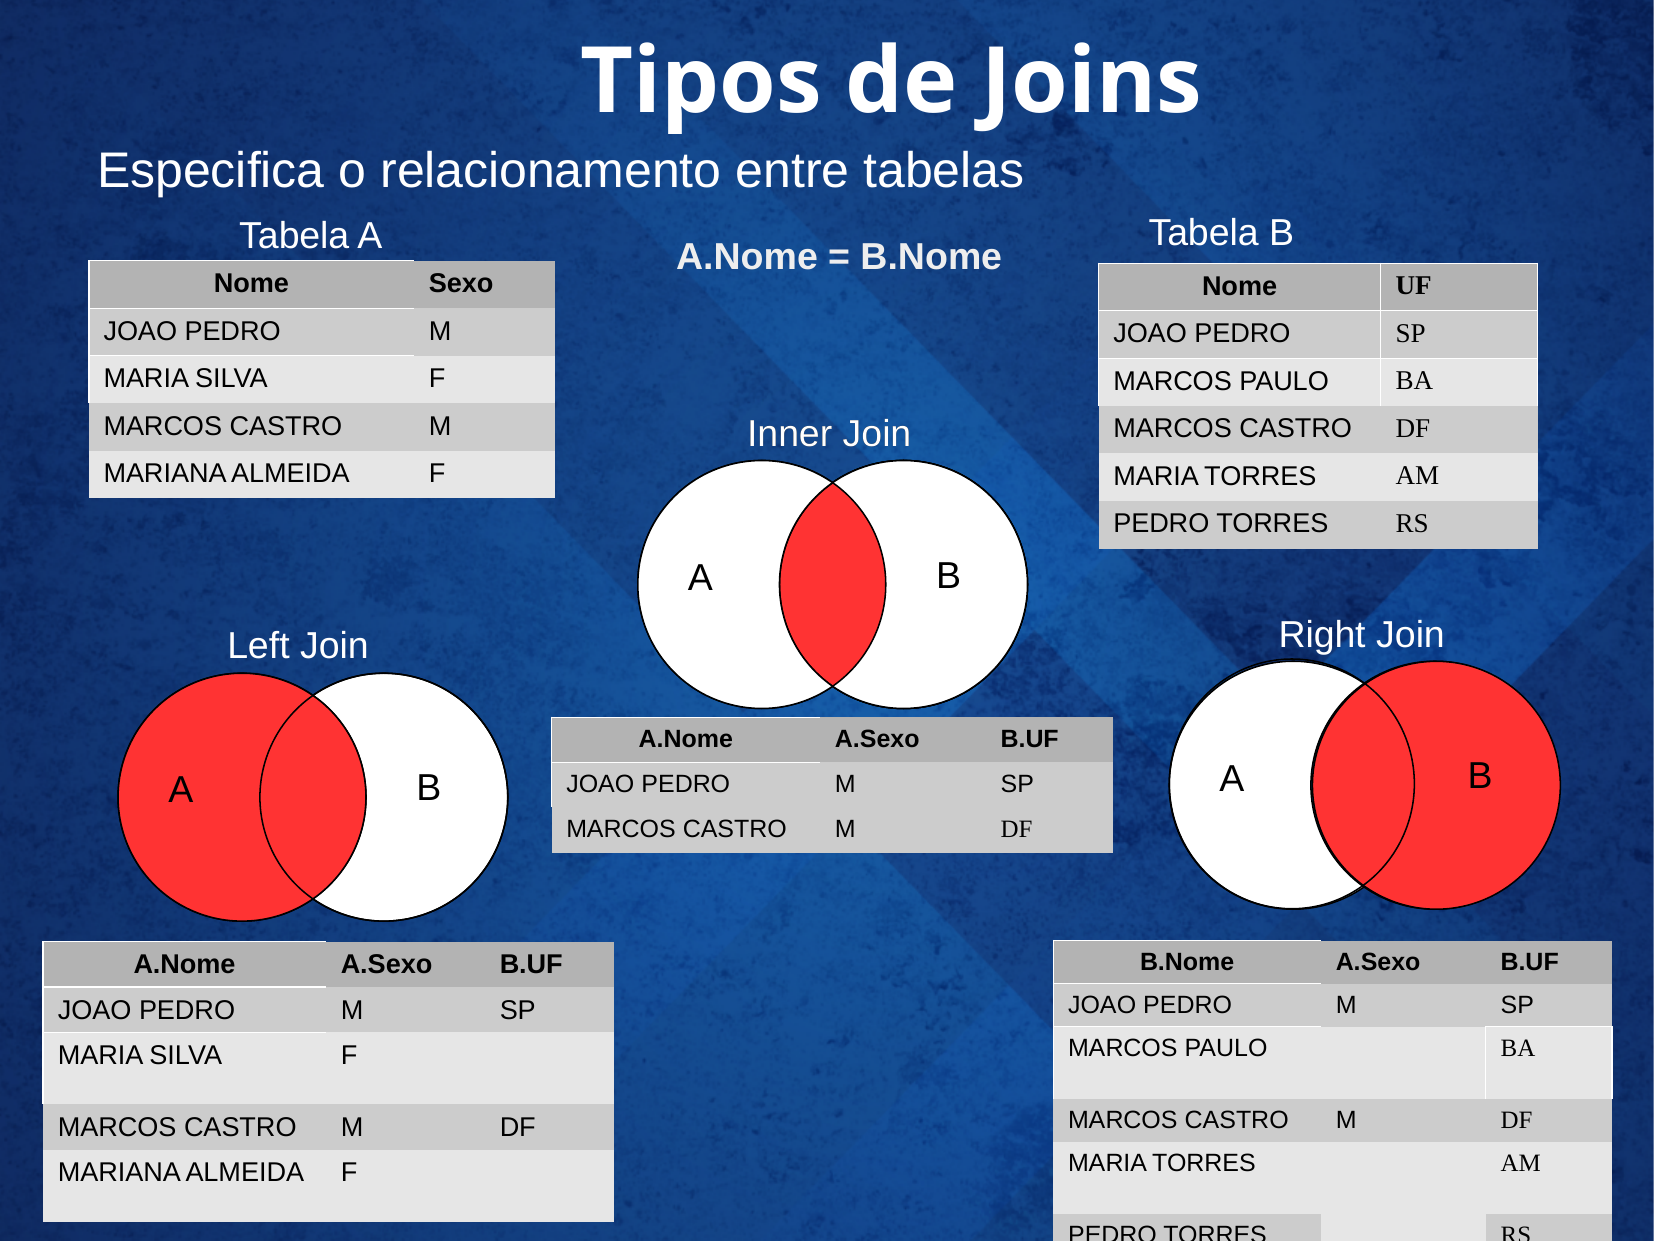

Tipos de Joins
Especifica o relacionamento entre tabelas
Tabela B
Tabela A
A.Nome = B.Nome
| Nome | Sexo |
| --- | --- |
| JOAO PEDRO | M |
| MARIA SILVA | F |
| MARCOS CASTRO | M |
| MARIANA ALMEIDA | F |
| Nome | UF |
| --- | --- |
| JOAO PEDRO | SP |
| MARCOS PAULO | BA |
| MARCOS CASTRO | DF |
| MARIA TORRES | AM |
| PEDRO TORRES | RS |
Inner Join
Inner Join
B
A
B
A
Right Join
Left Join
| A.Nome | A.Sexo | B.UF |
| --- | --- | --- |
| JOAO PEDRO | M | SP |
| MARCOS CASTRO | M | DF |
B
A
B
A
| B.Nome | A.Sexo | B.UF |
| --- | --- | --- |
| JOAO PEDRO | M | SP |
| MARCOS PAULO | | BA |
| MARCOS CASTRO | M | DF |
| MARIA TORRES | | AM |
| PEDRO TORRES | | RS |
| A.Nome | A.Sexo | B.UF |
| --- | --- | --- |
| JOAO PEDRO | M | SP |
| MARIA SILVA | F | |
| MARCOS CASTRO | M | DF |
| MARIANA ALMEIDA | F | |